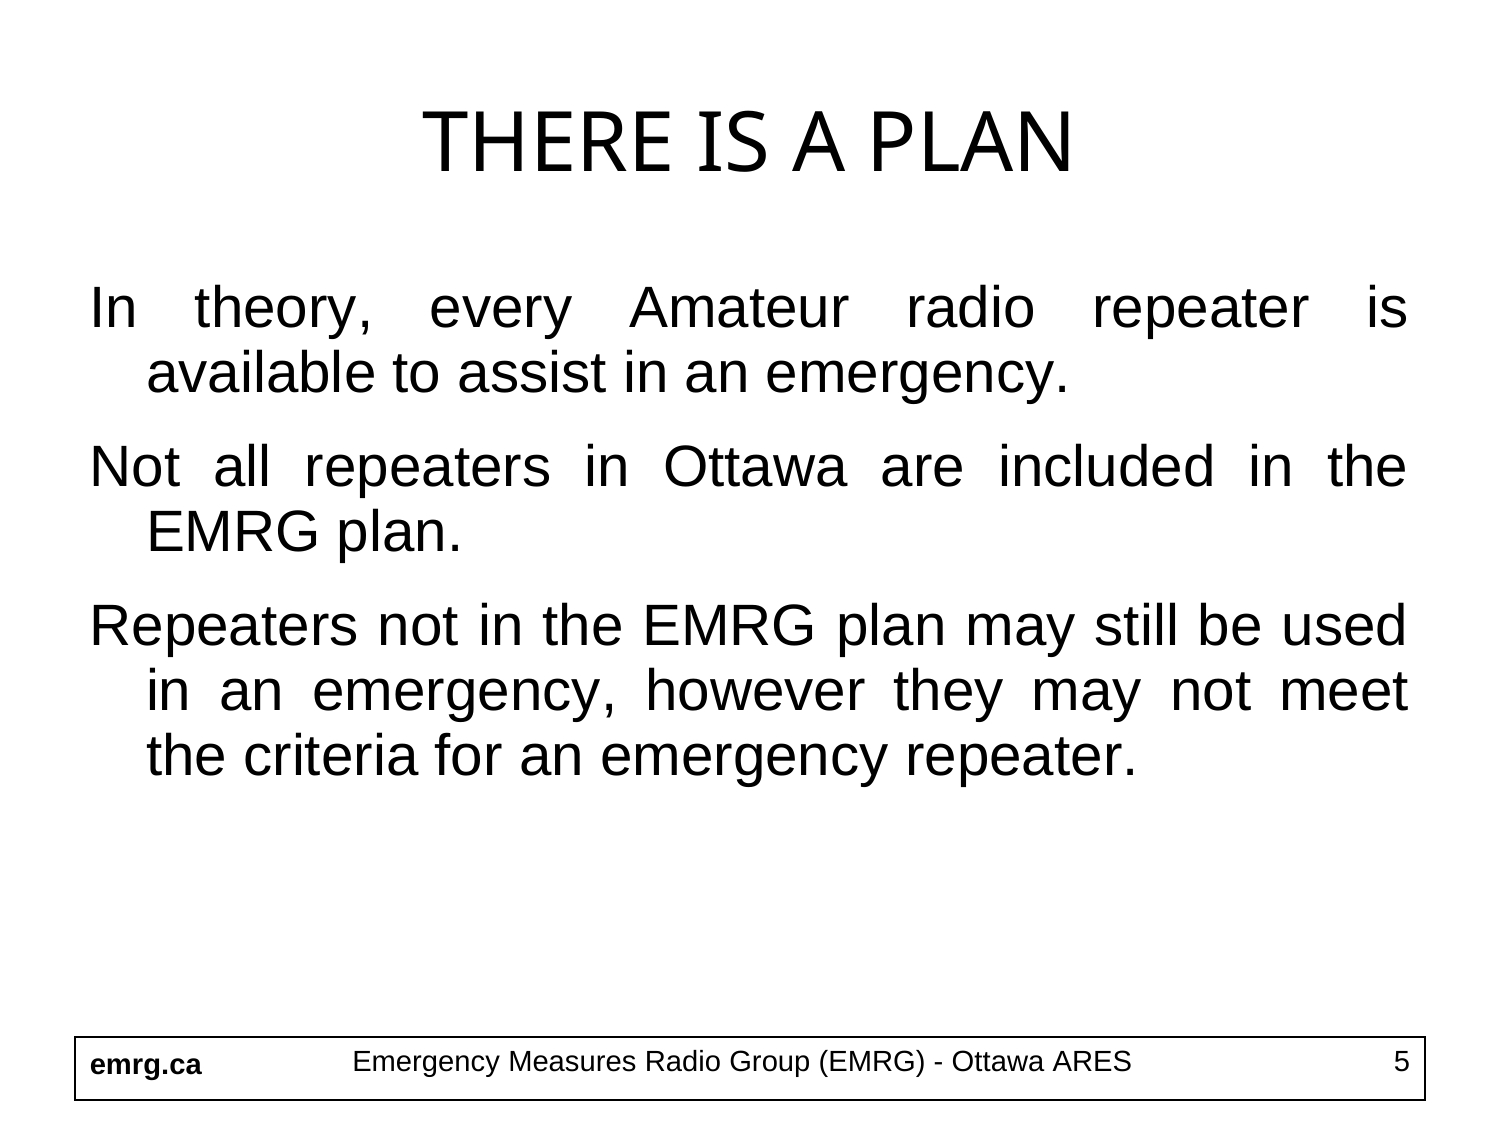

# THERE IS A PLAN
In theory, every Amateur radio repeater is available to assist in an emergency.
Not all repeaters in Ottawa are included in the EMRG plan.
Repeaters not in the EMRG plan may still be used in an emergency, however they may not meet the criteria for an emergency repeater.
Emergency Measures Radio Group (EMRG) - Ottawa ARES
5